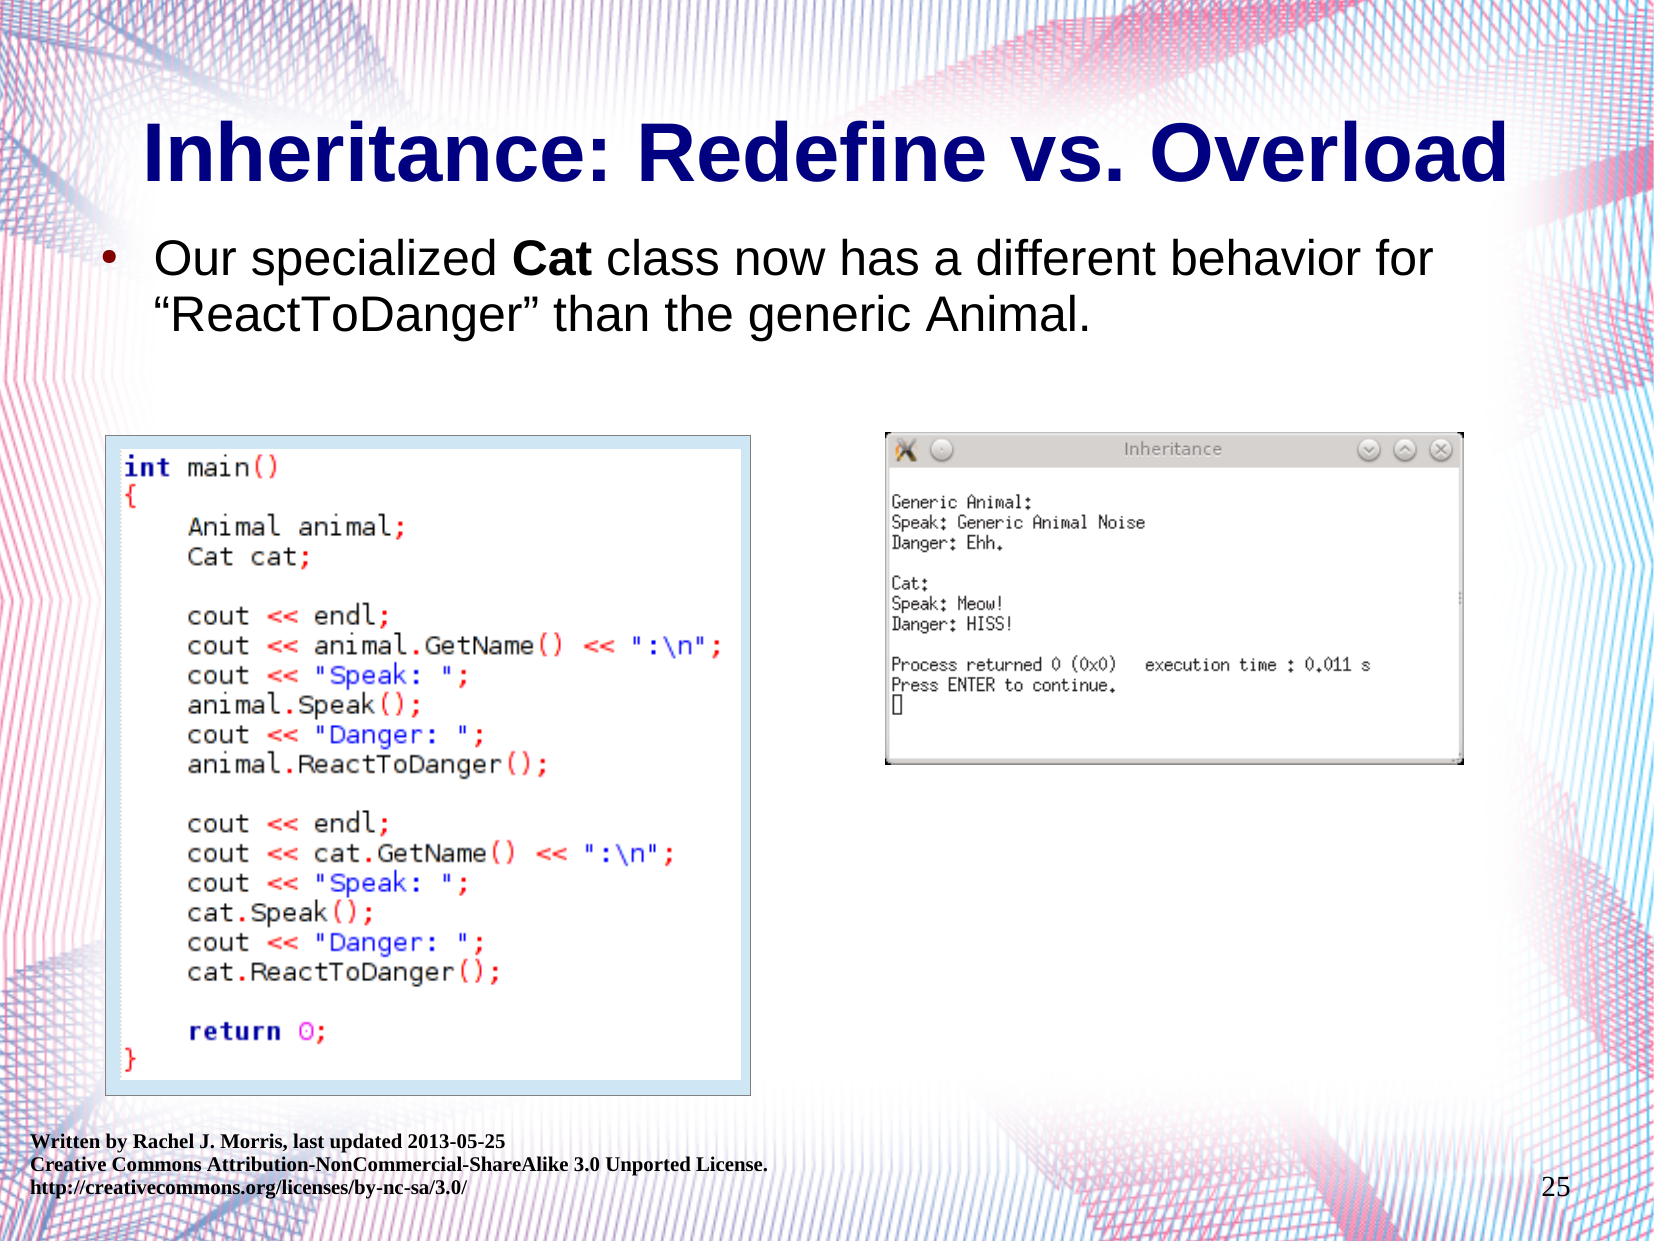

# Inheritance: Redefine vs. Overload
Our specialized Cat class now has a different behavior for “ReactToDanger” than the generic Animal.
25